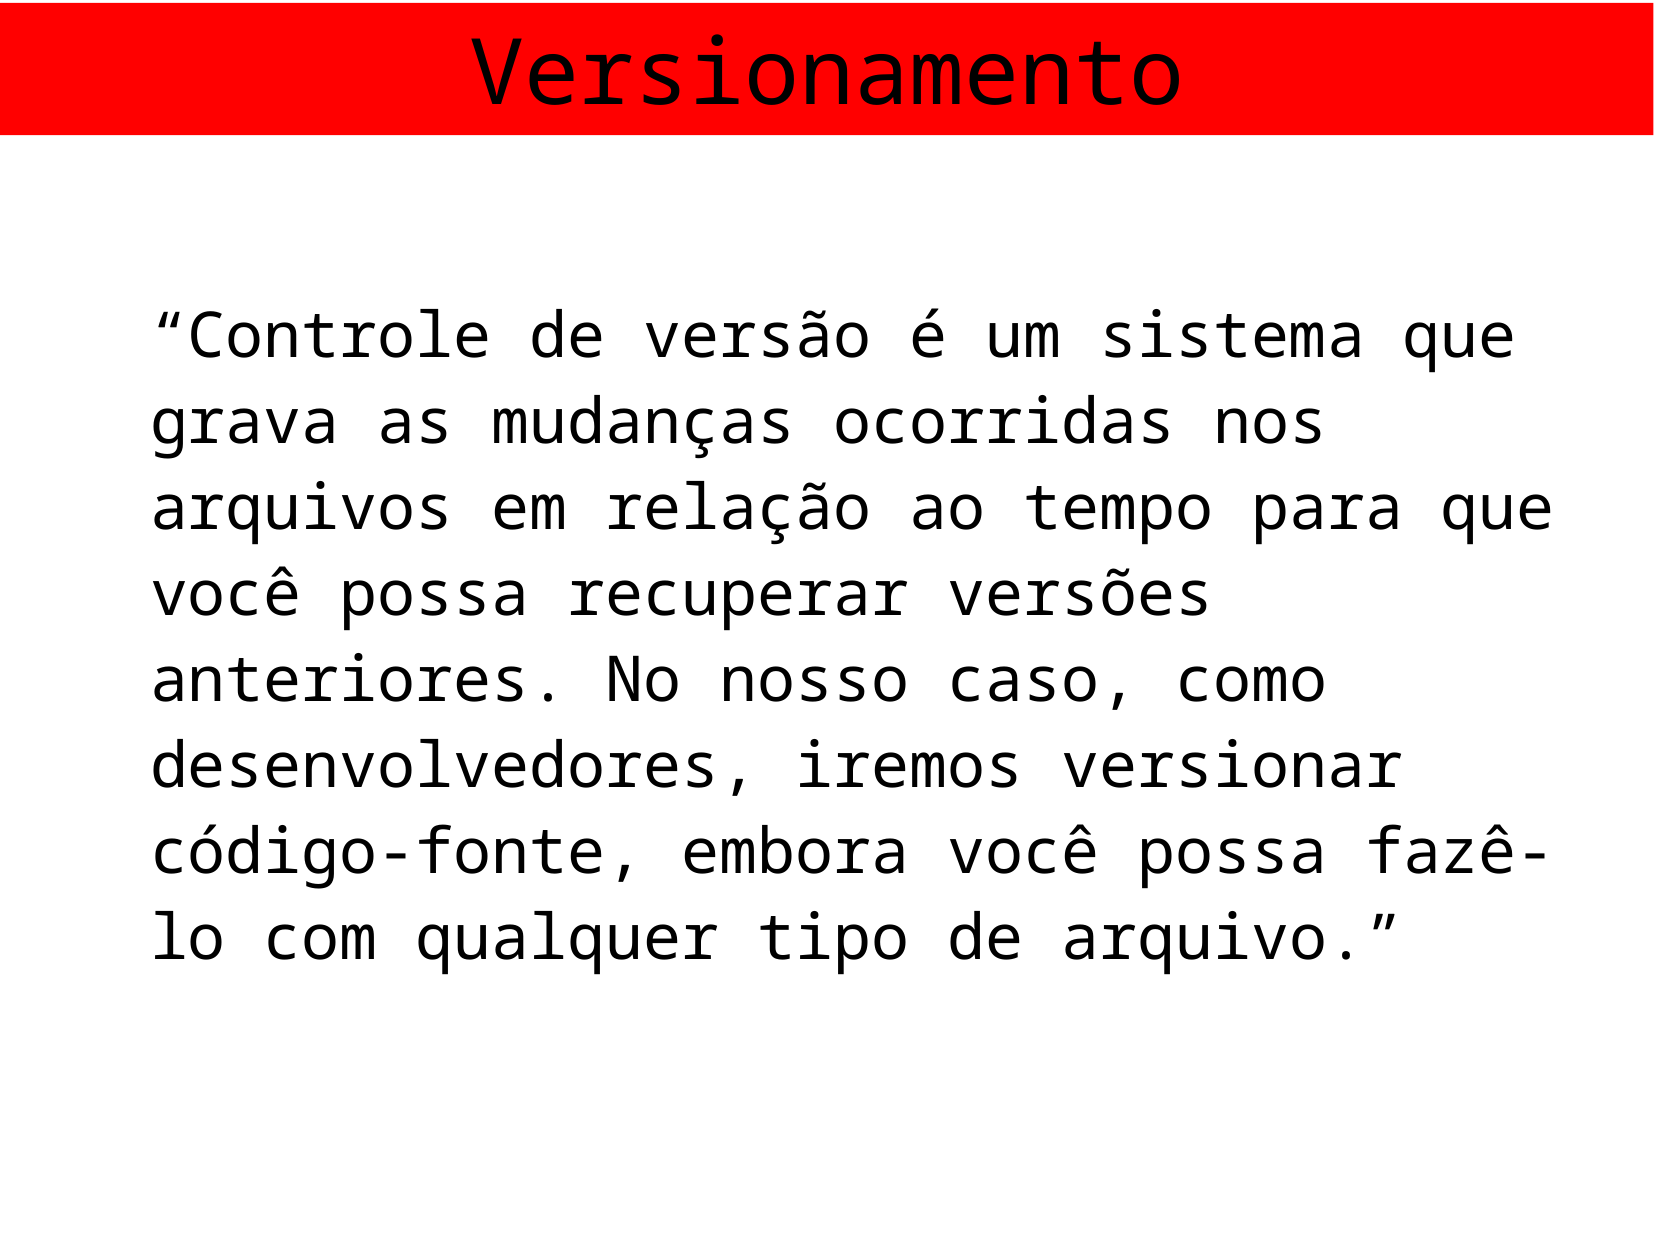

# Versionamento
“Controle de versão é um sistema que grava as mudanças ocorridas nos arquivos em relação ao tempo para que você possa recuperar versões anteriores. No nosso caso, como desenvolvedores, iremos versionar código-fonte, embora você possa fazê-lo com qualquer tipo de arquivo.”